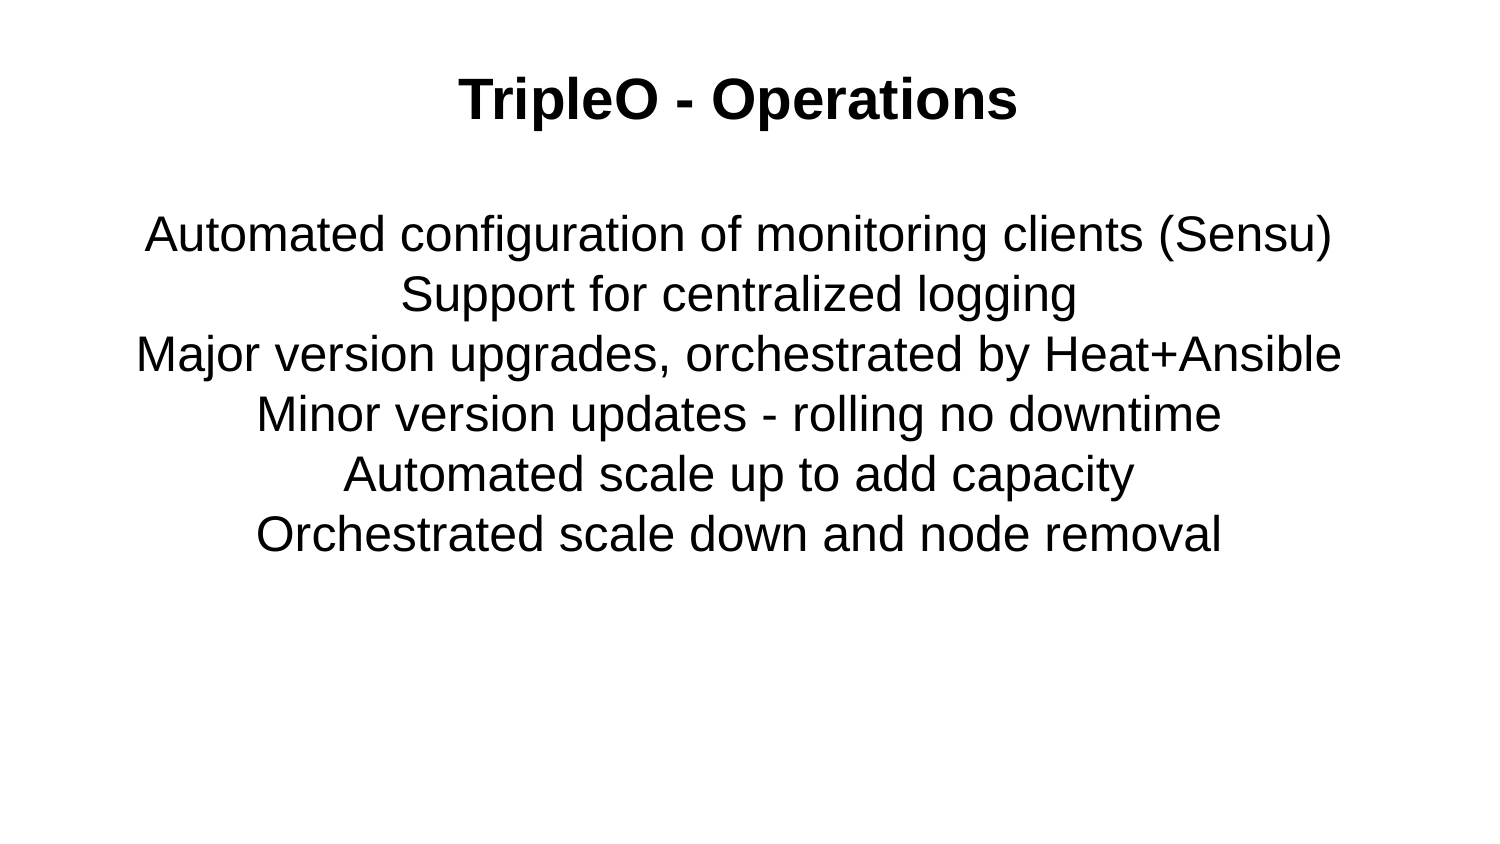

# TripleO - Operations Automated configuration of monitoring clients (Sensu) Support for centralized logging Major version upgrades, orchestrated by Heat+Ansible Minor version updates - rolling no downtime Automated scale up to add capacity Orchestrated scale down and node removal